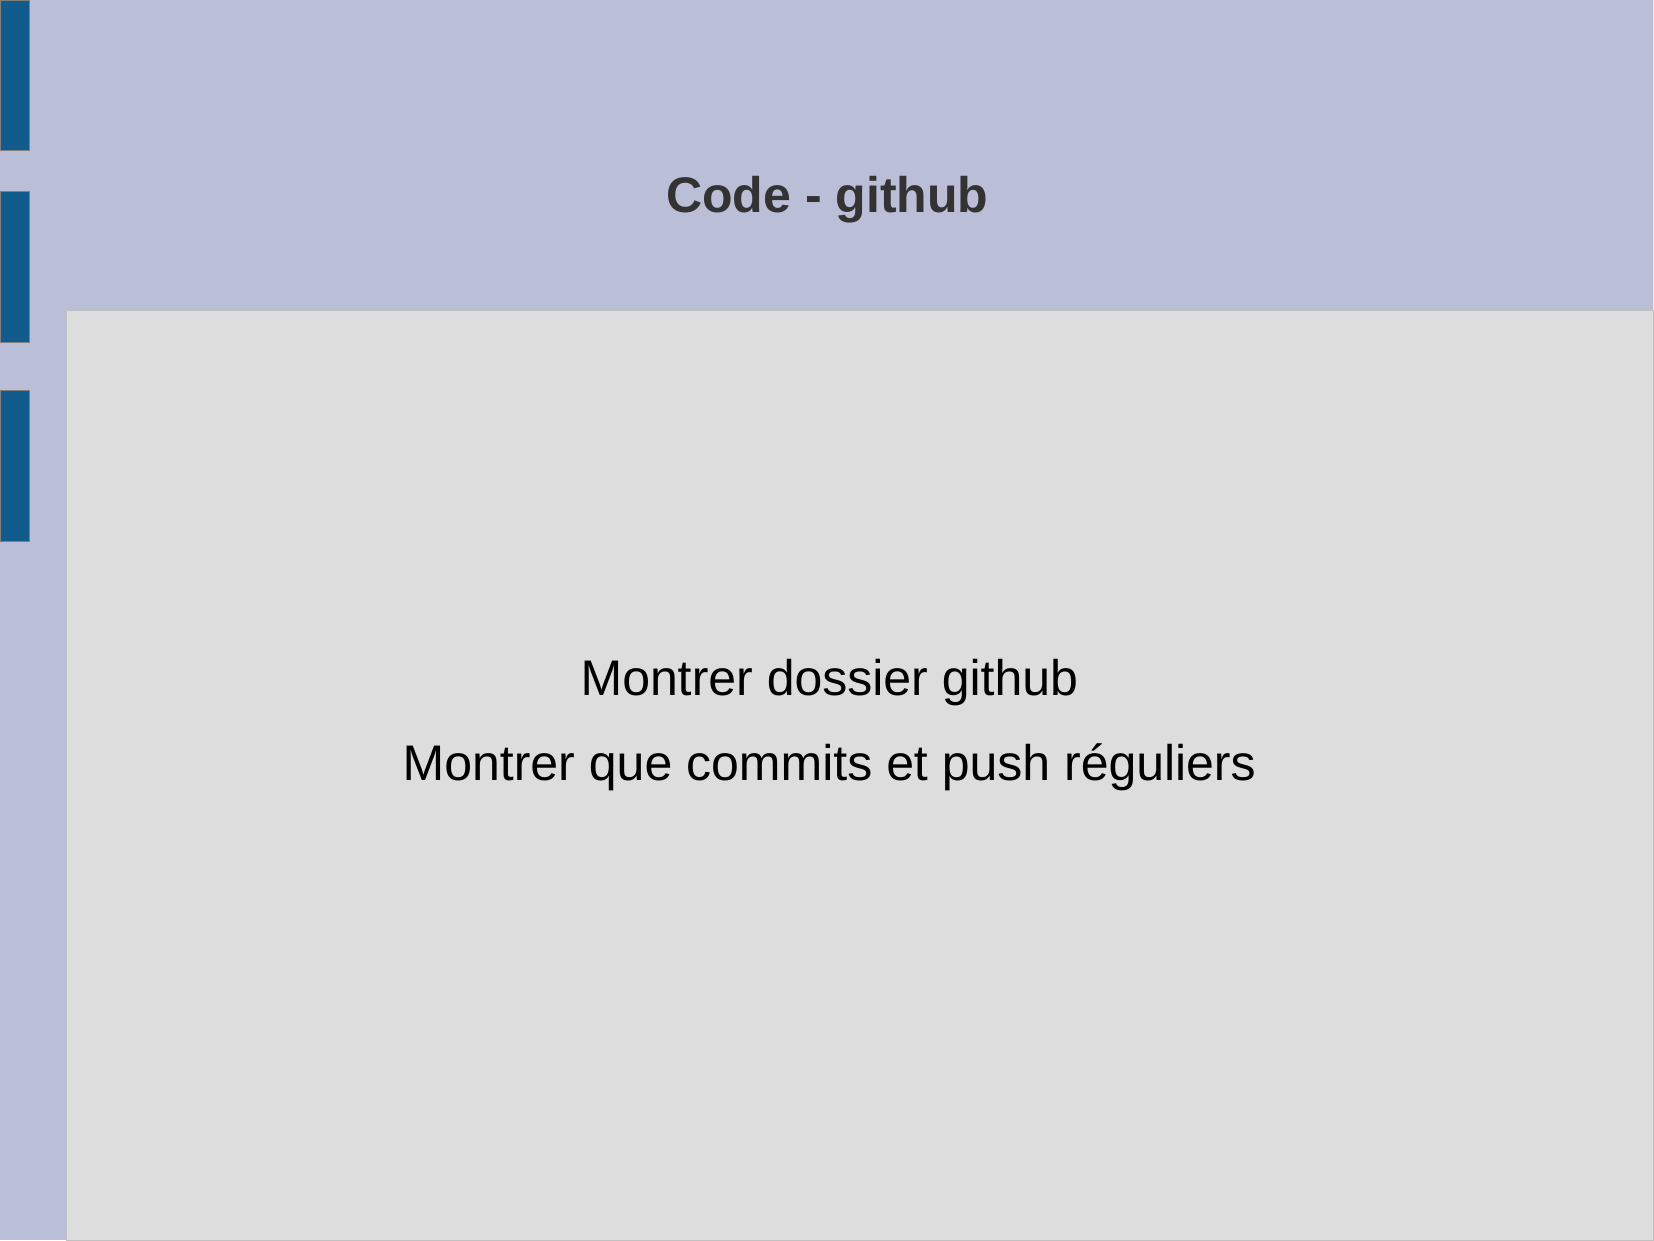

# Code - github
Montrer dossier github
Montrer que commits et push réguliers